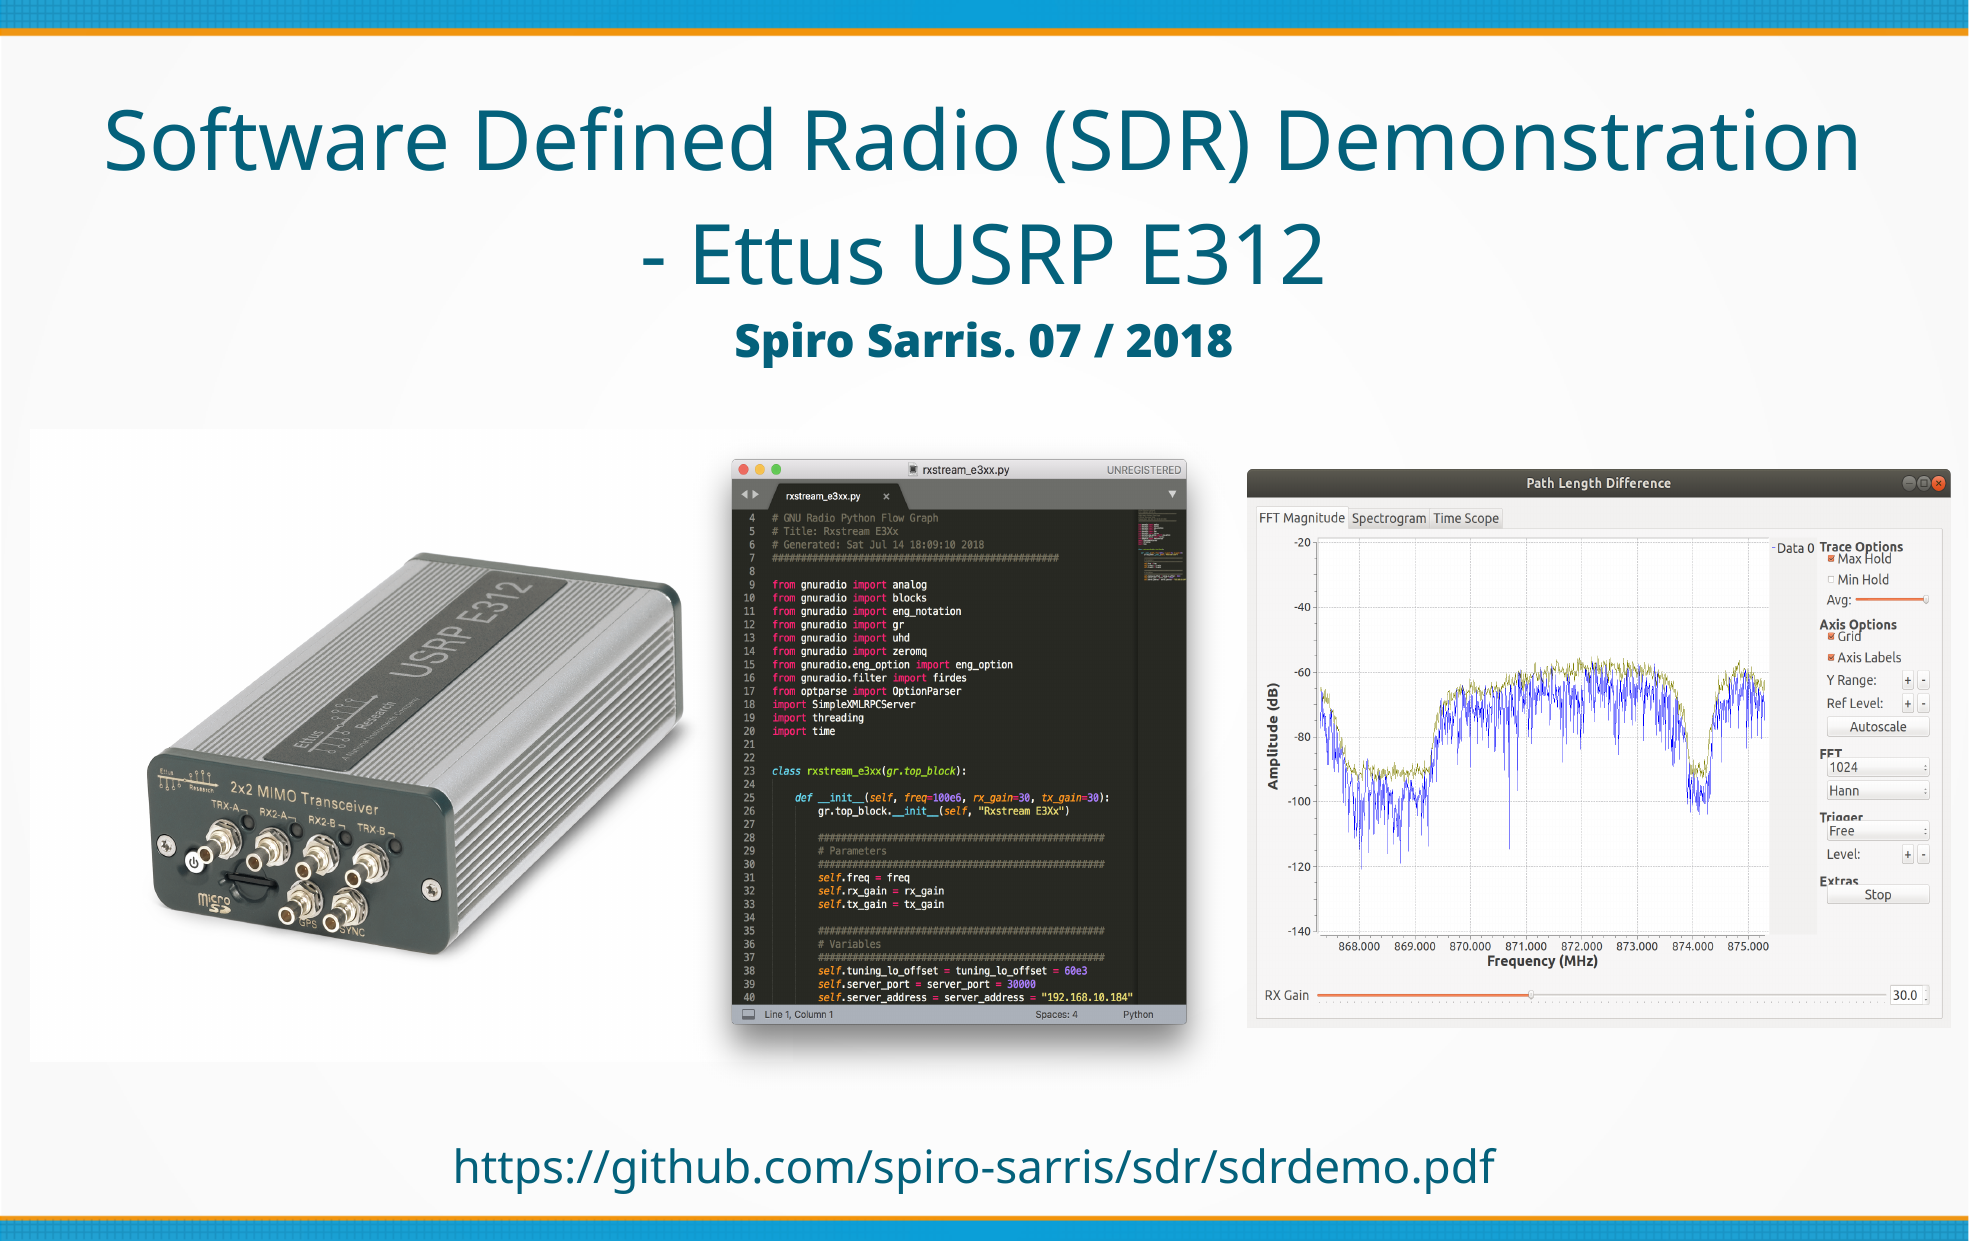

# Software Defined Radio (SDR) Demonstration - Ettus USRP E312
Spiro Sarris. 07 / 2018
https://github.com/spiro-sarris/sdr/sdrdemo.pdf